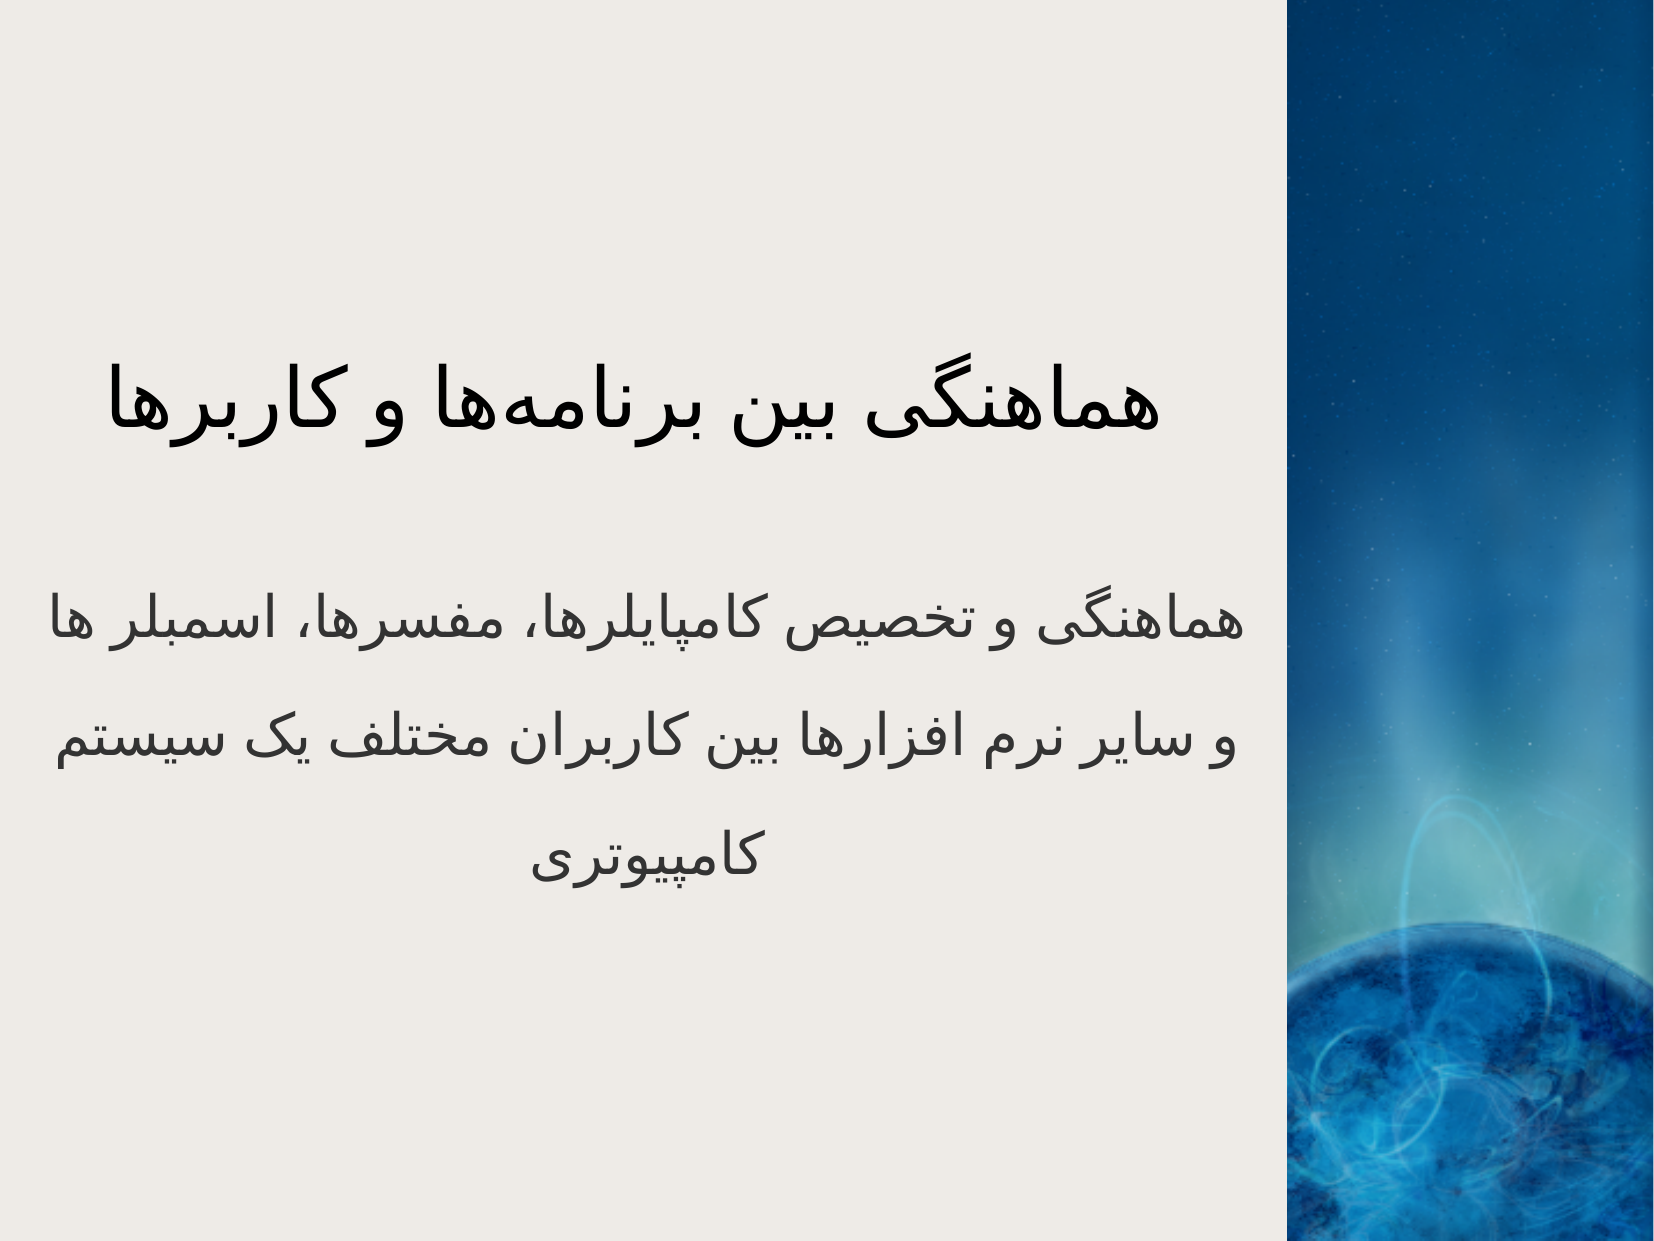

# Agenda
هماهنگی بین برنامه‌ها و کاربر‌ها
هماهنگی و تخصیص کامپایلرها، مفسر‌ها، اسمبلر ها و سایر نرم افزار‌ها بین کاربران مختلف یک سیستم کامپیوتری